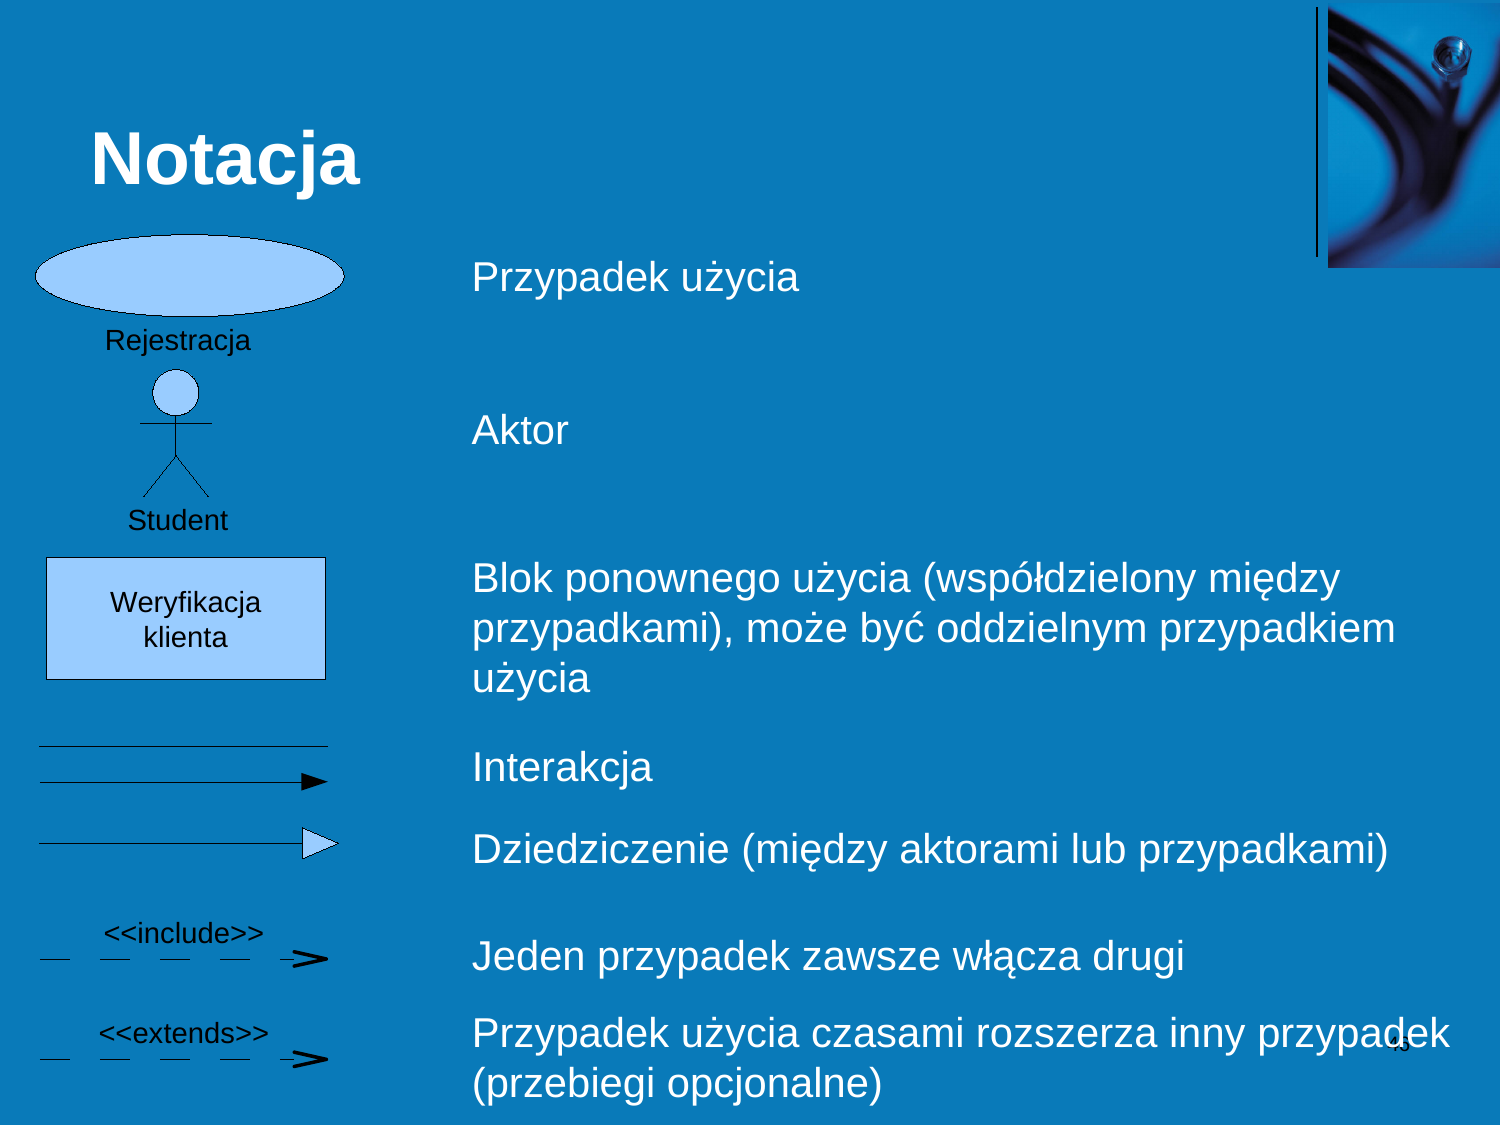

# Notacja
Przypadek użycia
Rejestracja
Aktor
Student
Blok ponownego użycia (współdzielony między
przypadkami), może być oddzielnym przypadkiem
użycia
Weryfikacja
klienta
Interakcja
Dziedziczenie (między aktorami lub przypadkami)
Jeden przypadek zawsze włącza drugi
<<include>>
Przypadek użycia czasami rozszerza inny przypadek
(przebiegi opcjonalne)
46
<<extends>>